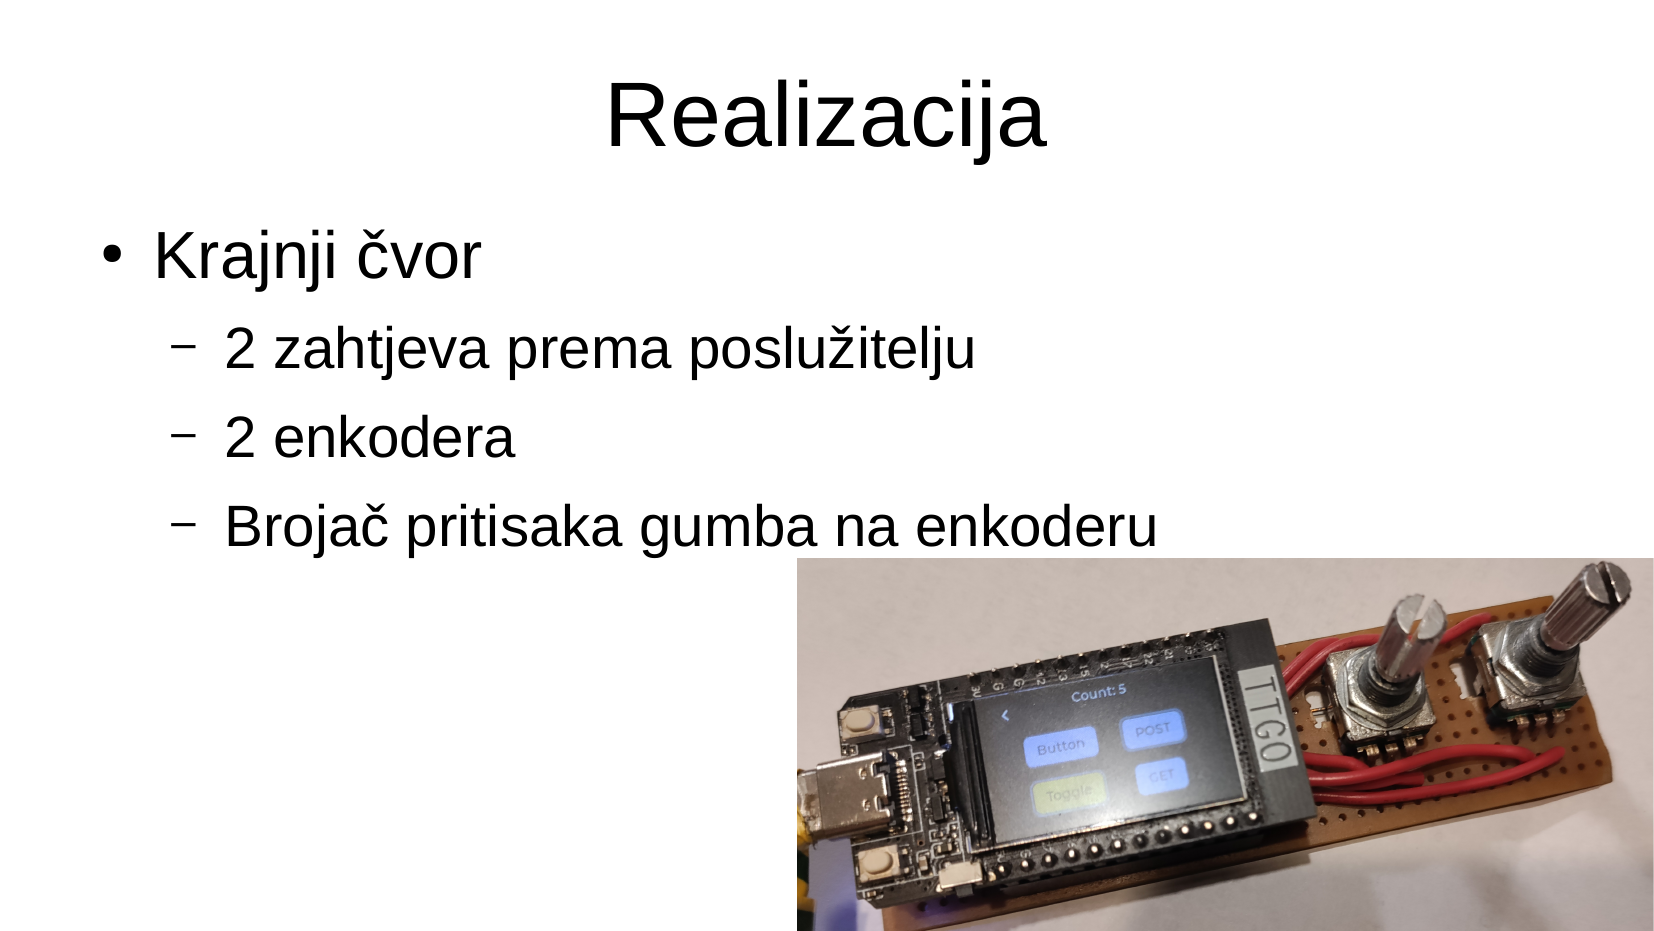

# Realizacija
Krajnji čvor
2 zahtjeva prema poslužitelju
2 enkodera
Brojač pritisaka gumba na enkoderu